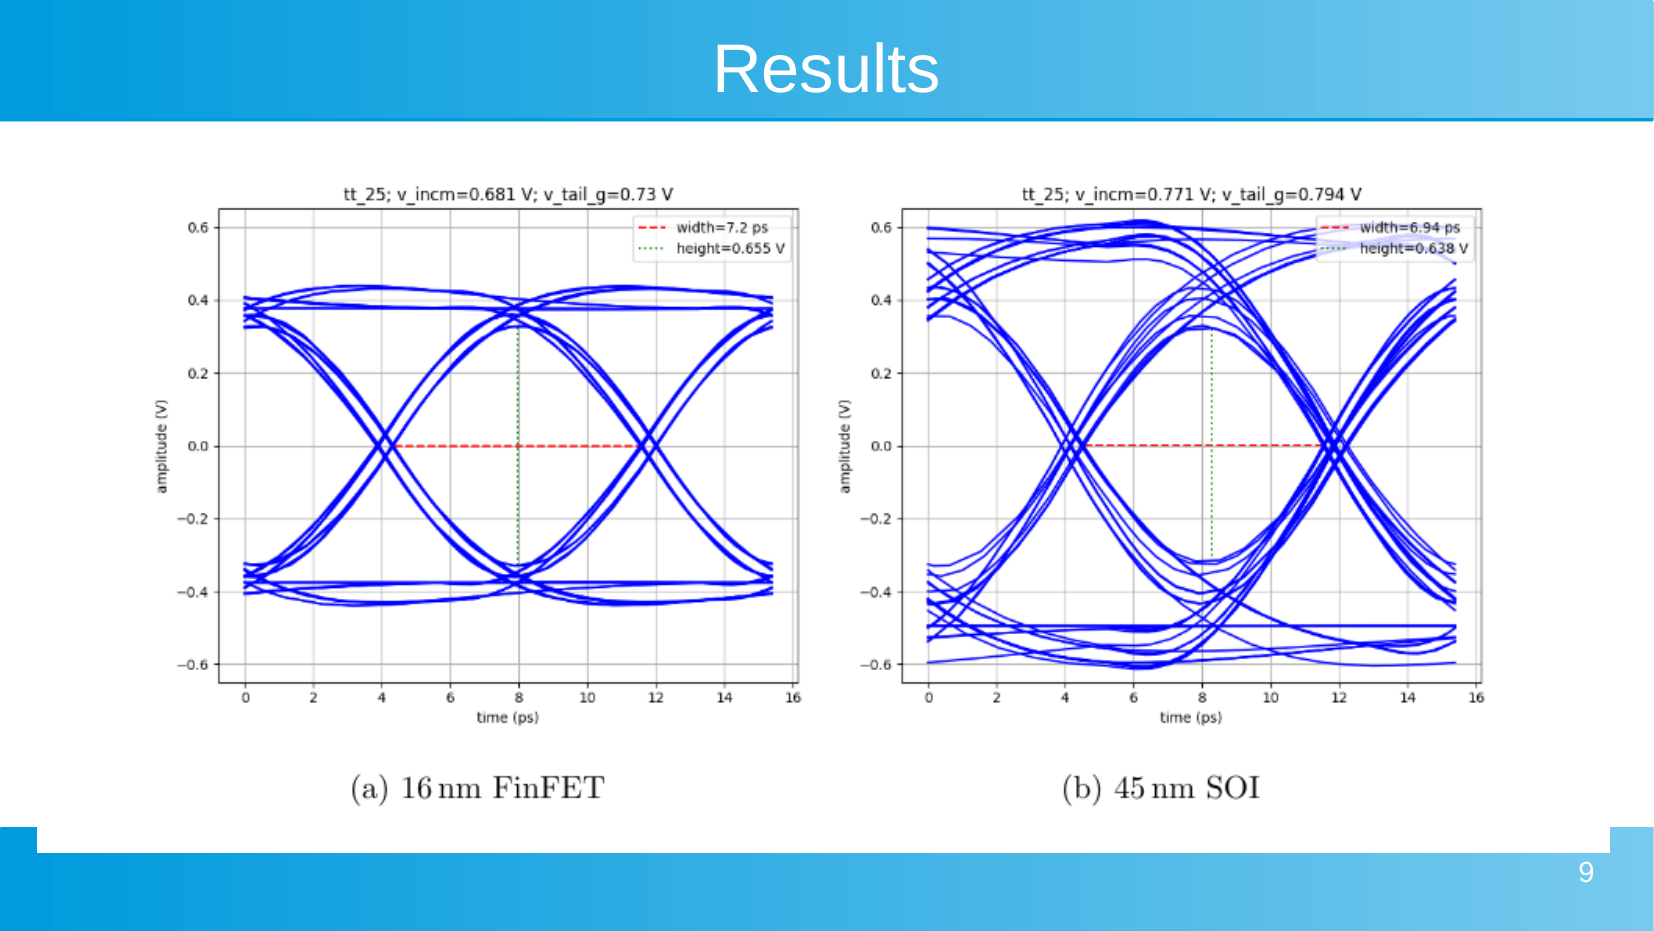

# Results
Shoreline Bandwidth Density = Gbps / mm
This work achieved ~200 Gbps/mm
9